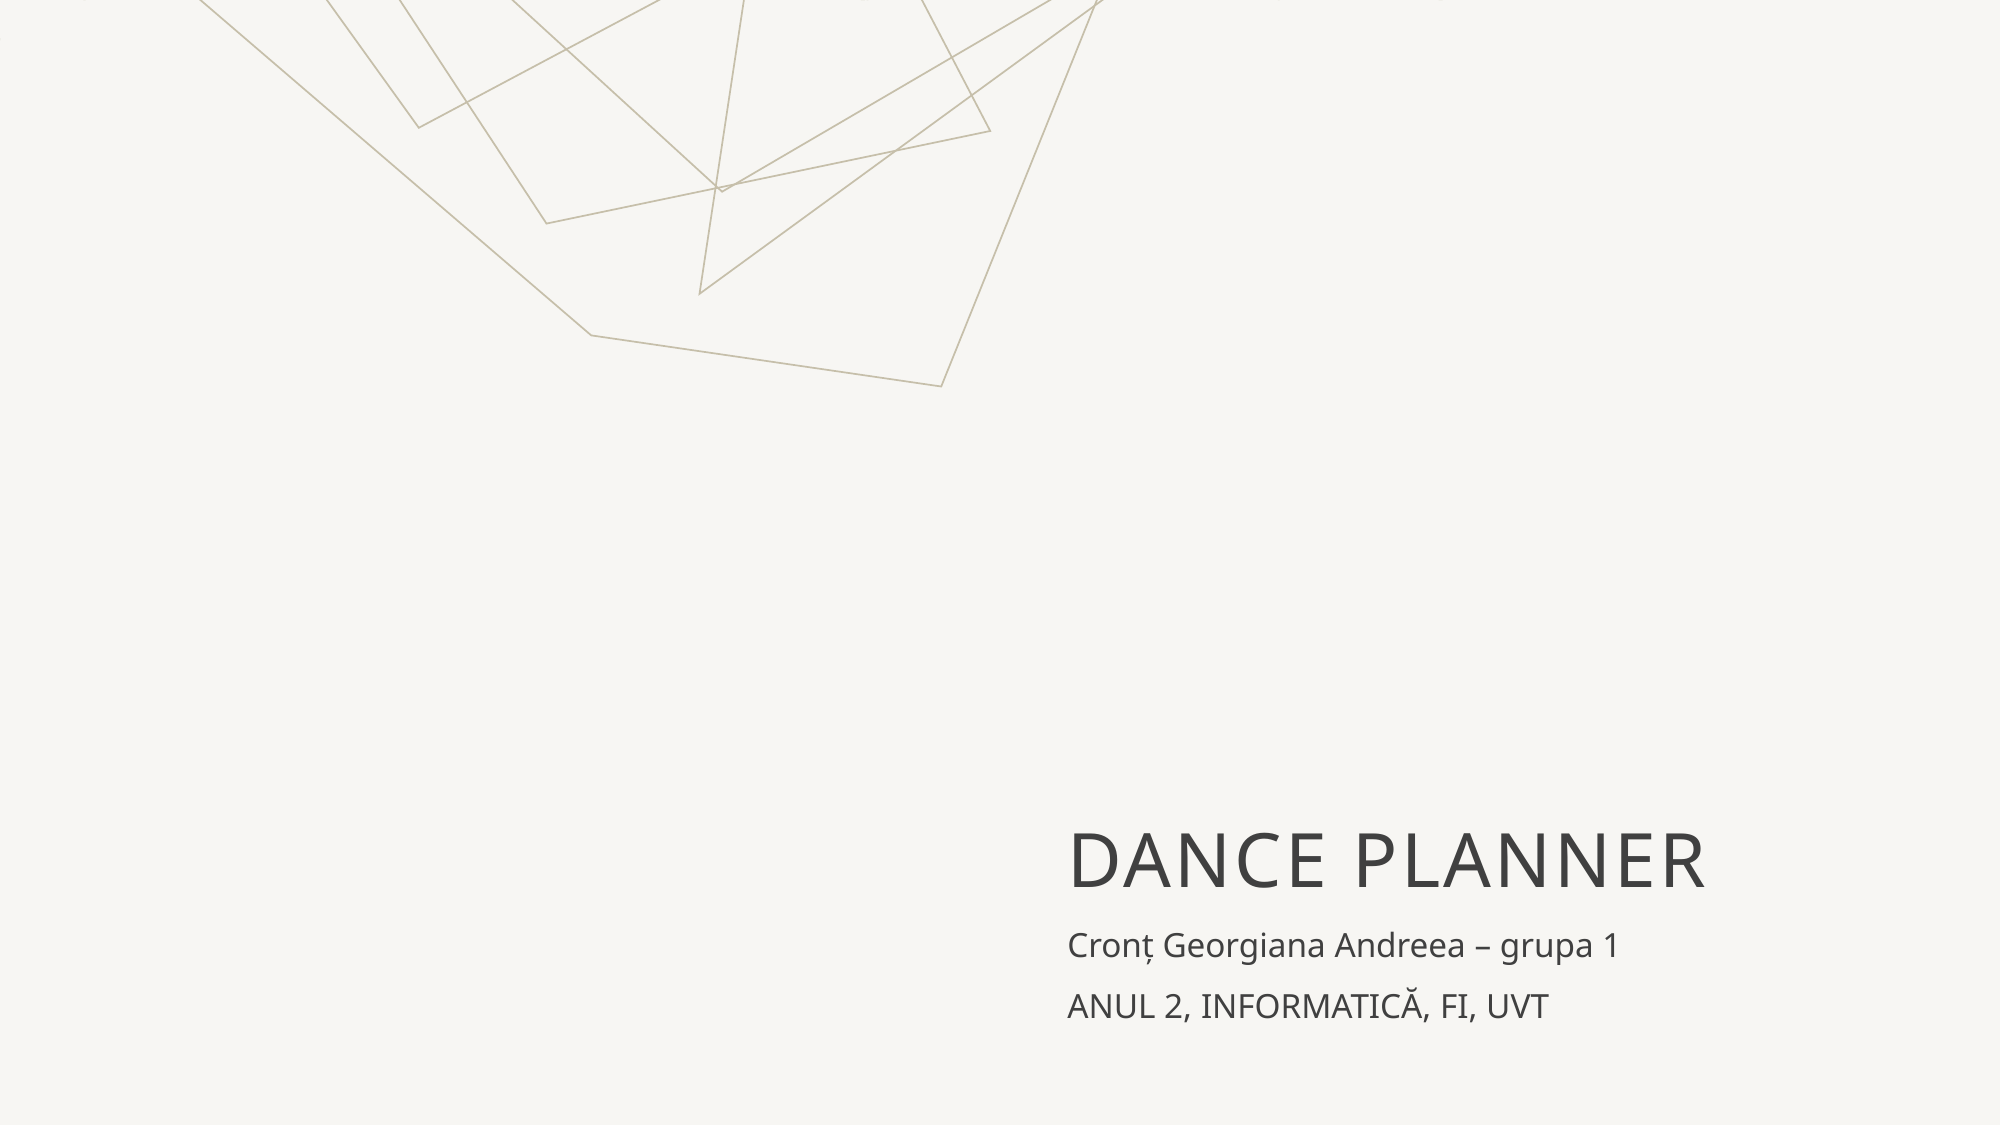

# DANCE PLANNER
Cronț Georgiana Andreea – grupa 1
ANUL 2, INFORMATICĂ, FI, UVT